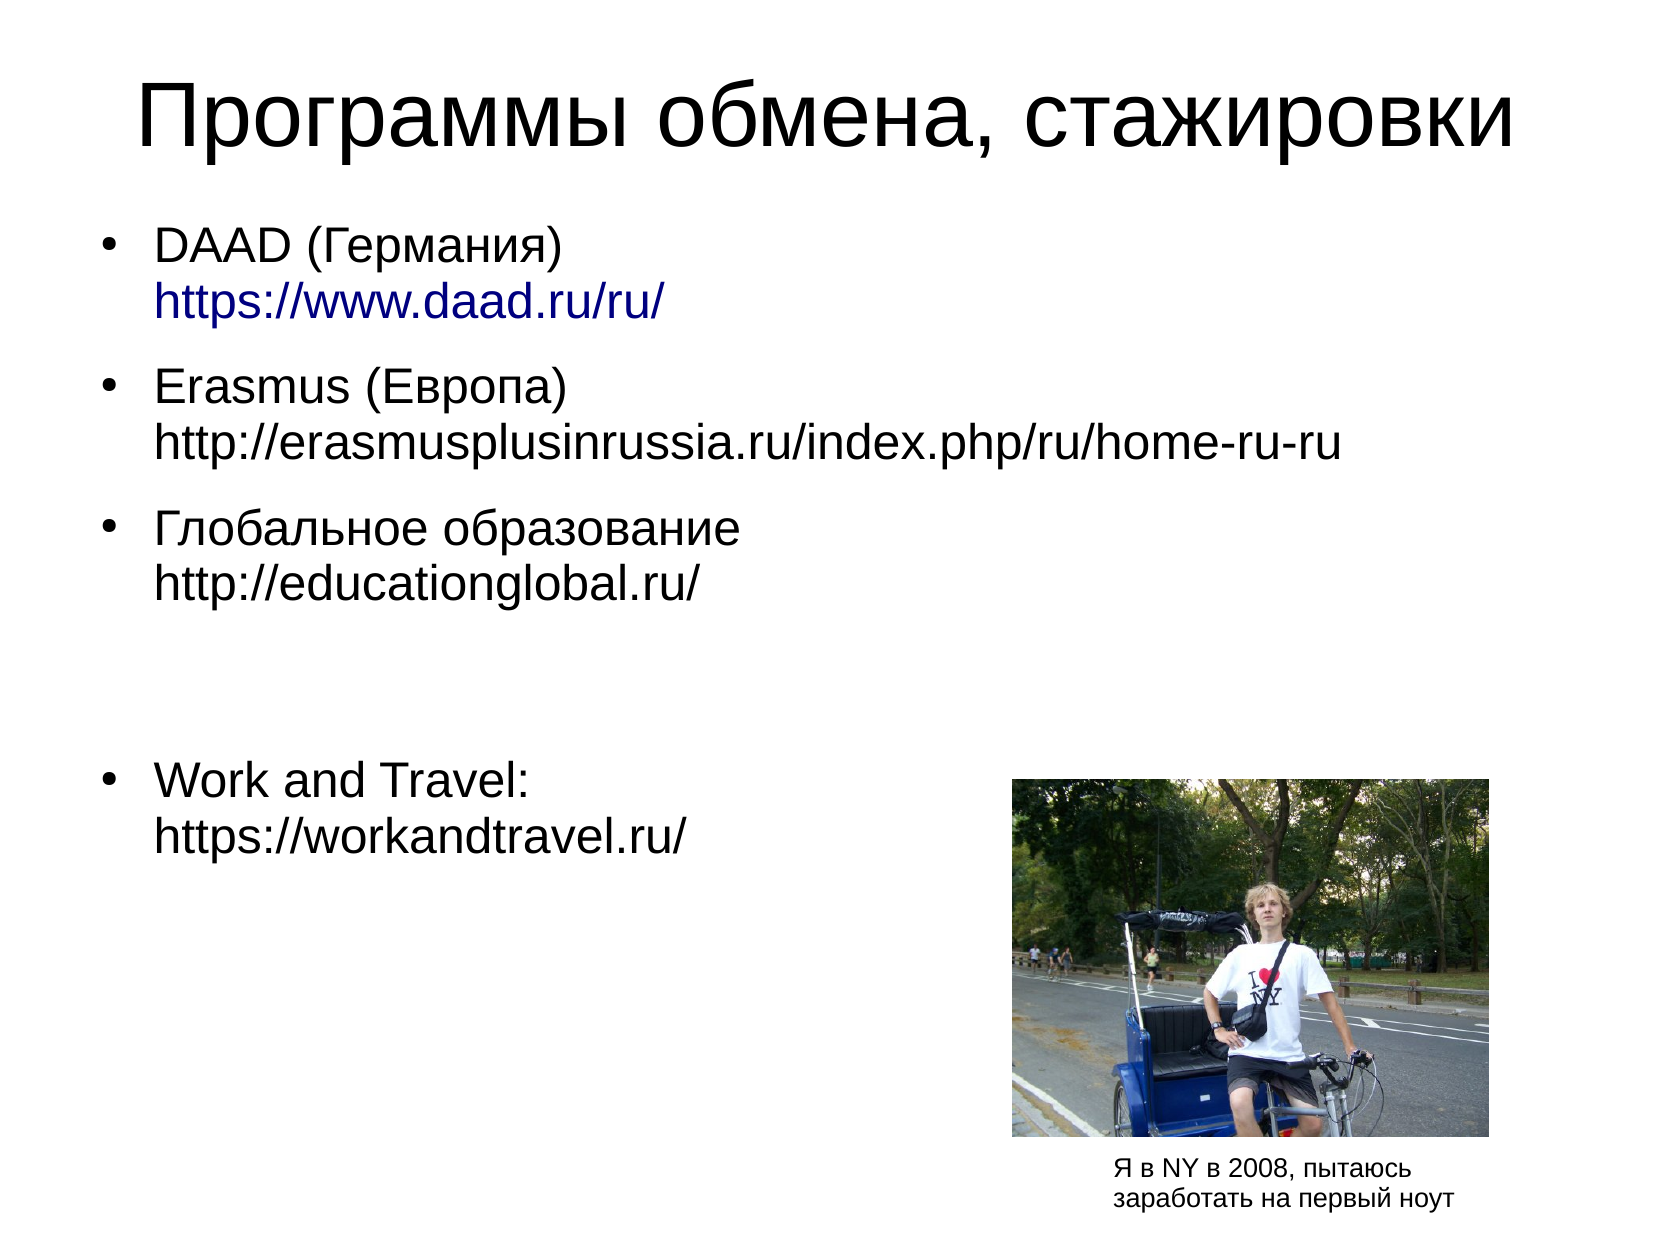

# Программы обмена, стажировки
DAAD (Германия)
https://www.daad.ru/ru/
Erasmus (Европа)
http://erasmusplusinrussia.ru/index.php/ru/home-ru-ru
Глобальное образование
http://educationglobal.ru/
Work and Travel:
https://workandtravel.ru/
Я в NY в 2008, пытаюсь заработать на первый ноут